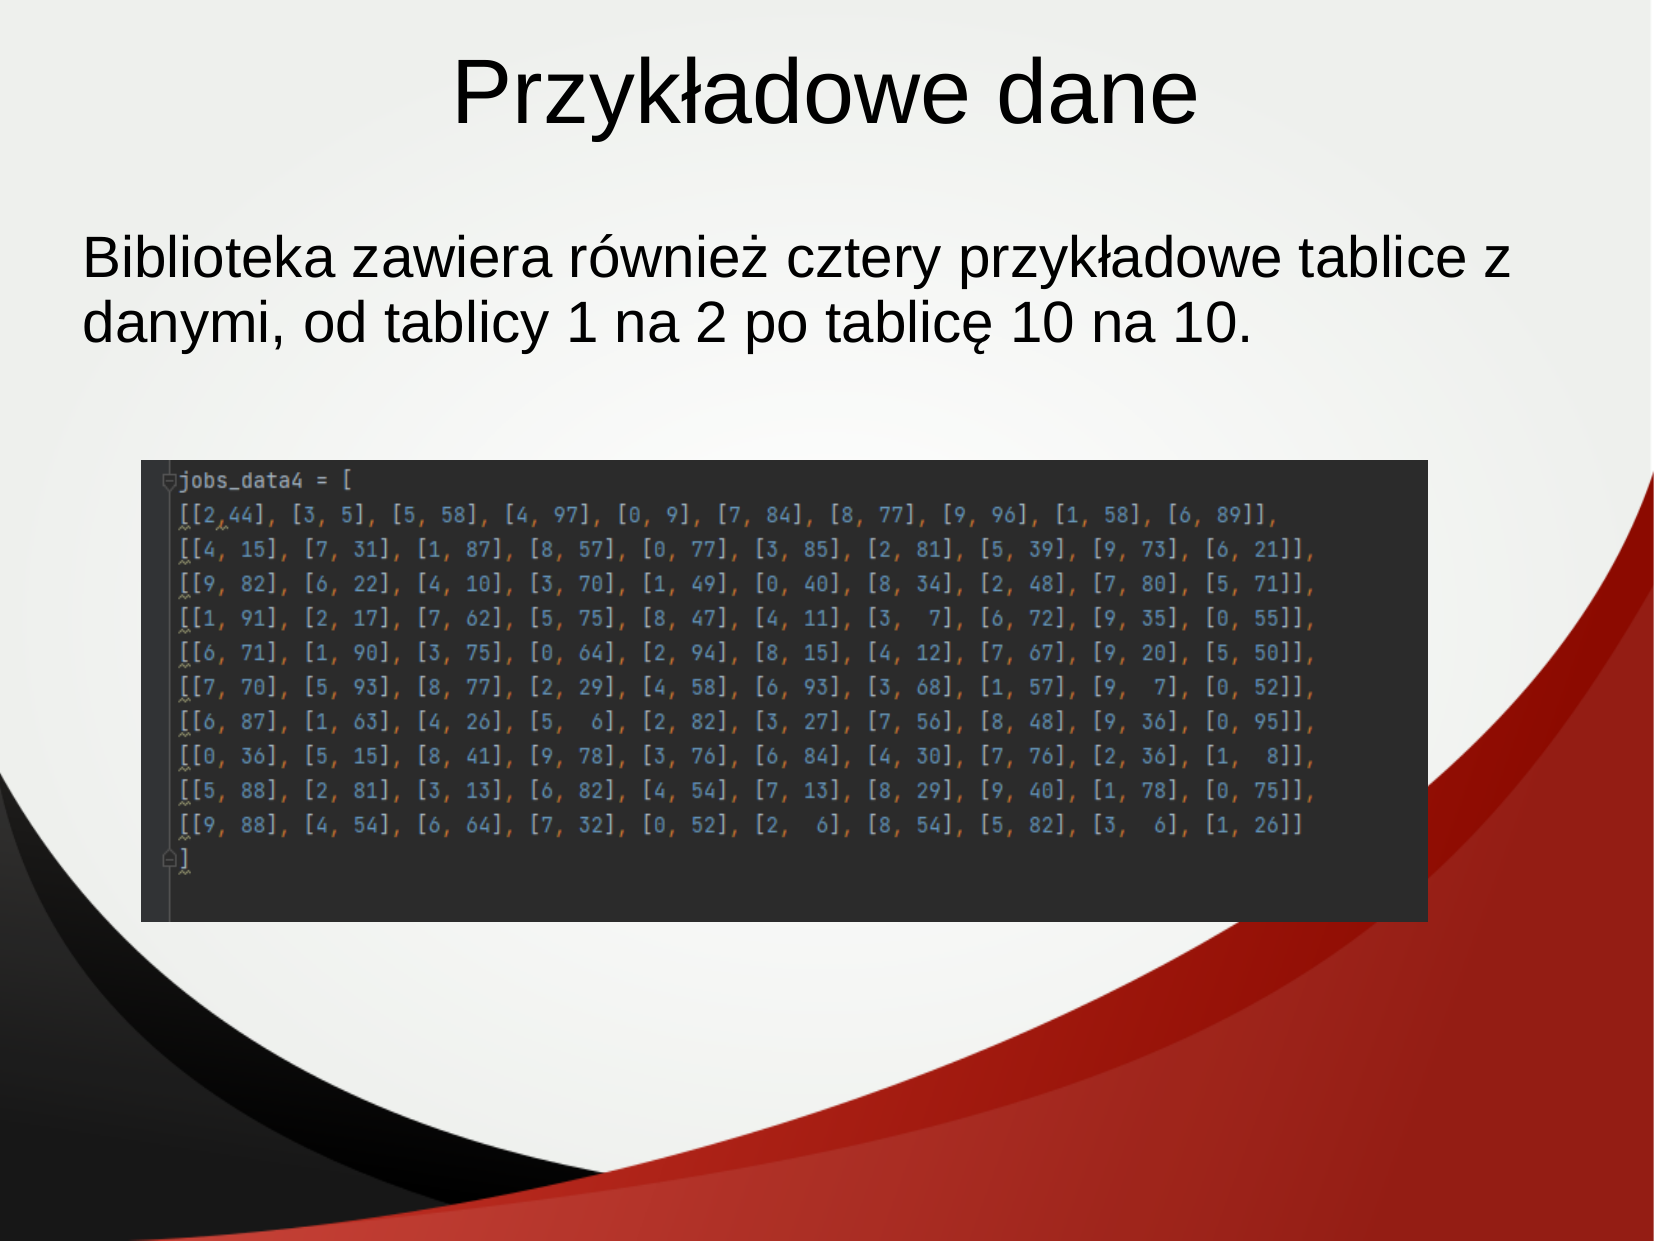

# Przykładowe dane
Biblioteka zawiera również cztery przykładowe tablice z danymi, od tablicy 1 na 2 po tablicę 10 na 10.